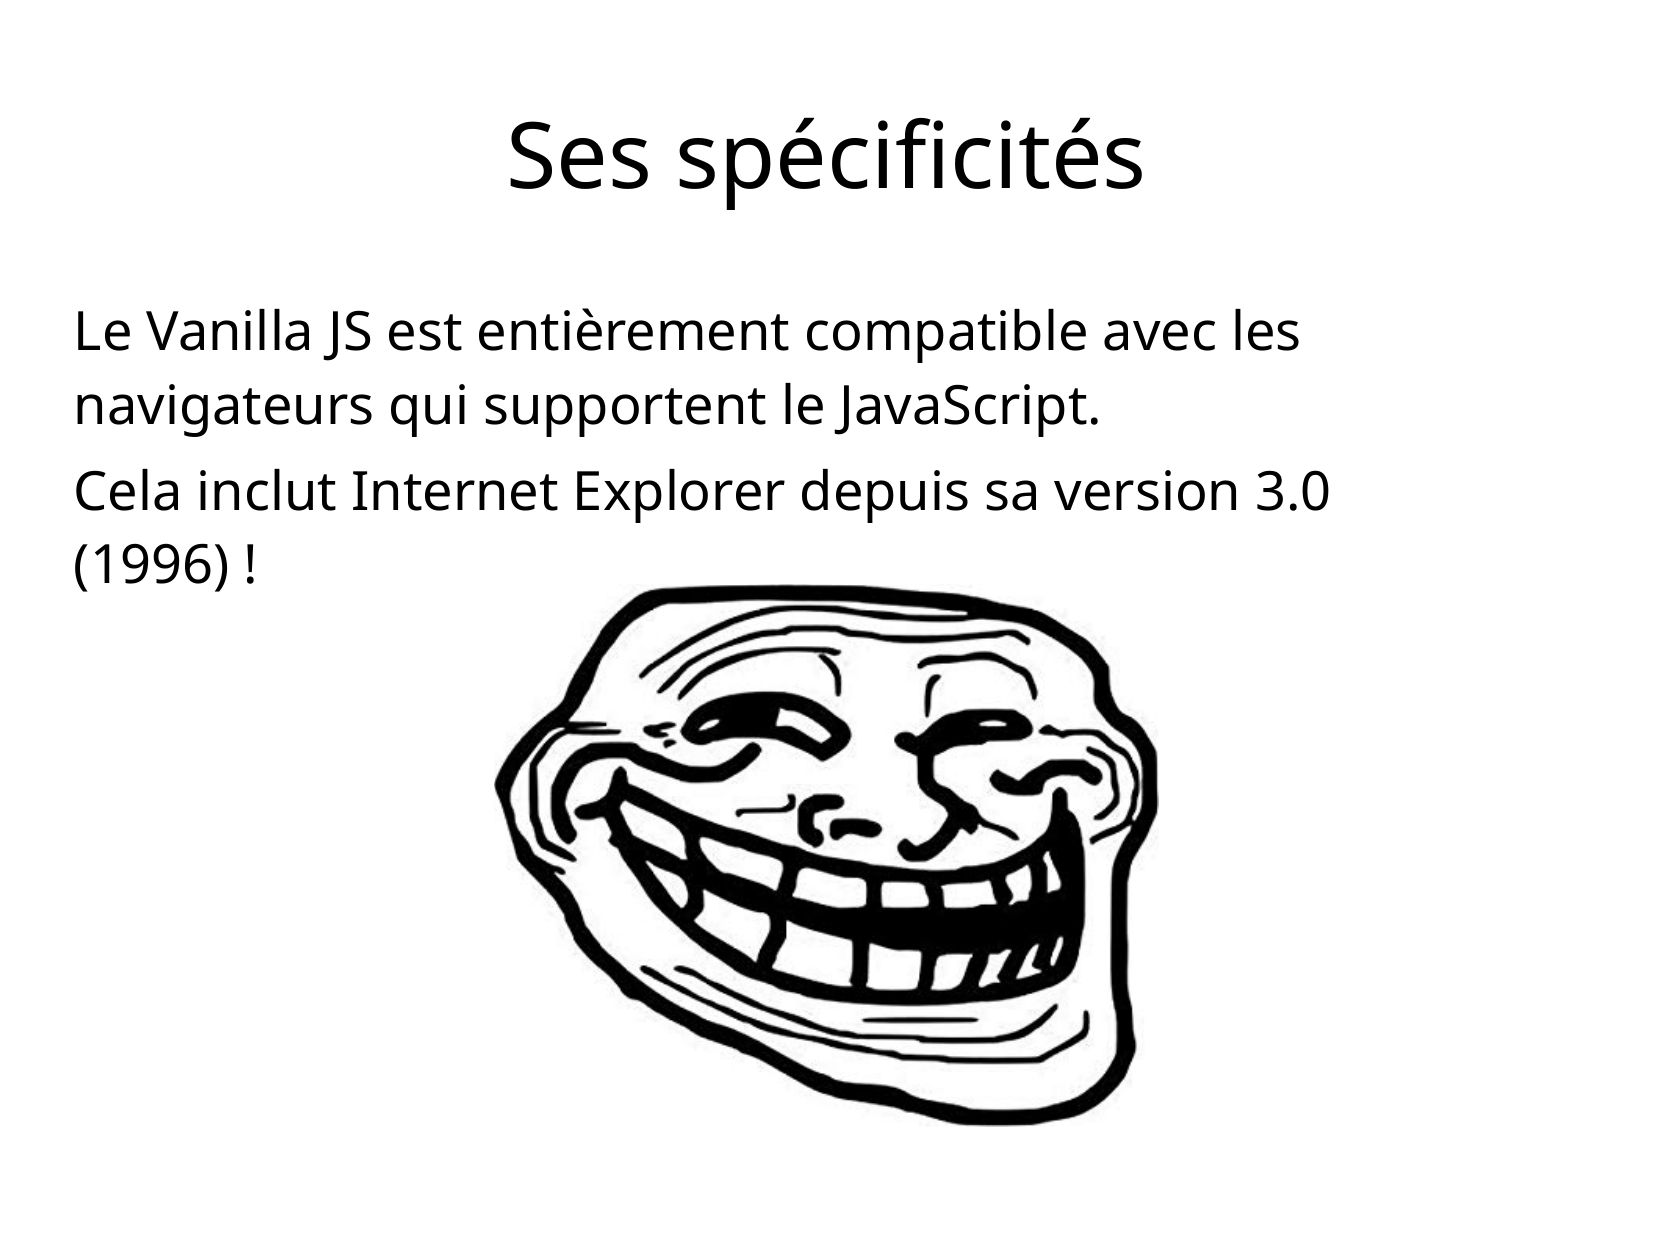

# Ses spécificités
Le Vanilla JS est entièrement compatible avec les navigateurs qui supportent le JavaScript.
Cela inclut Internet Explorer depuis sa version 3.0 (1996) !